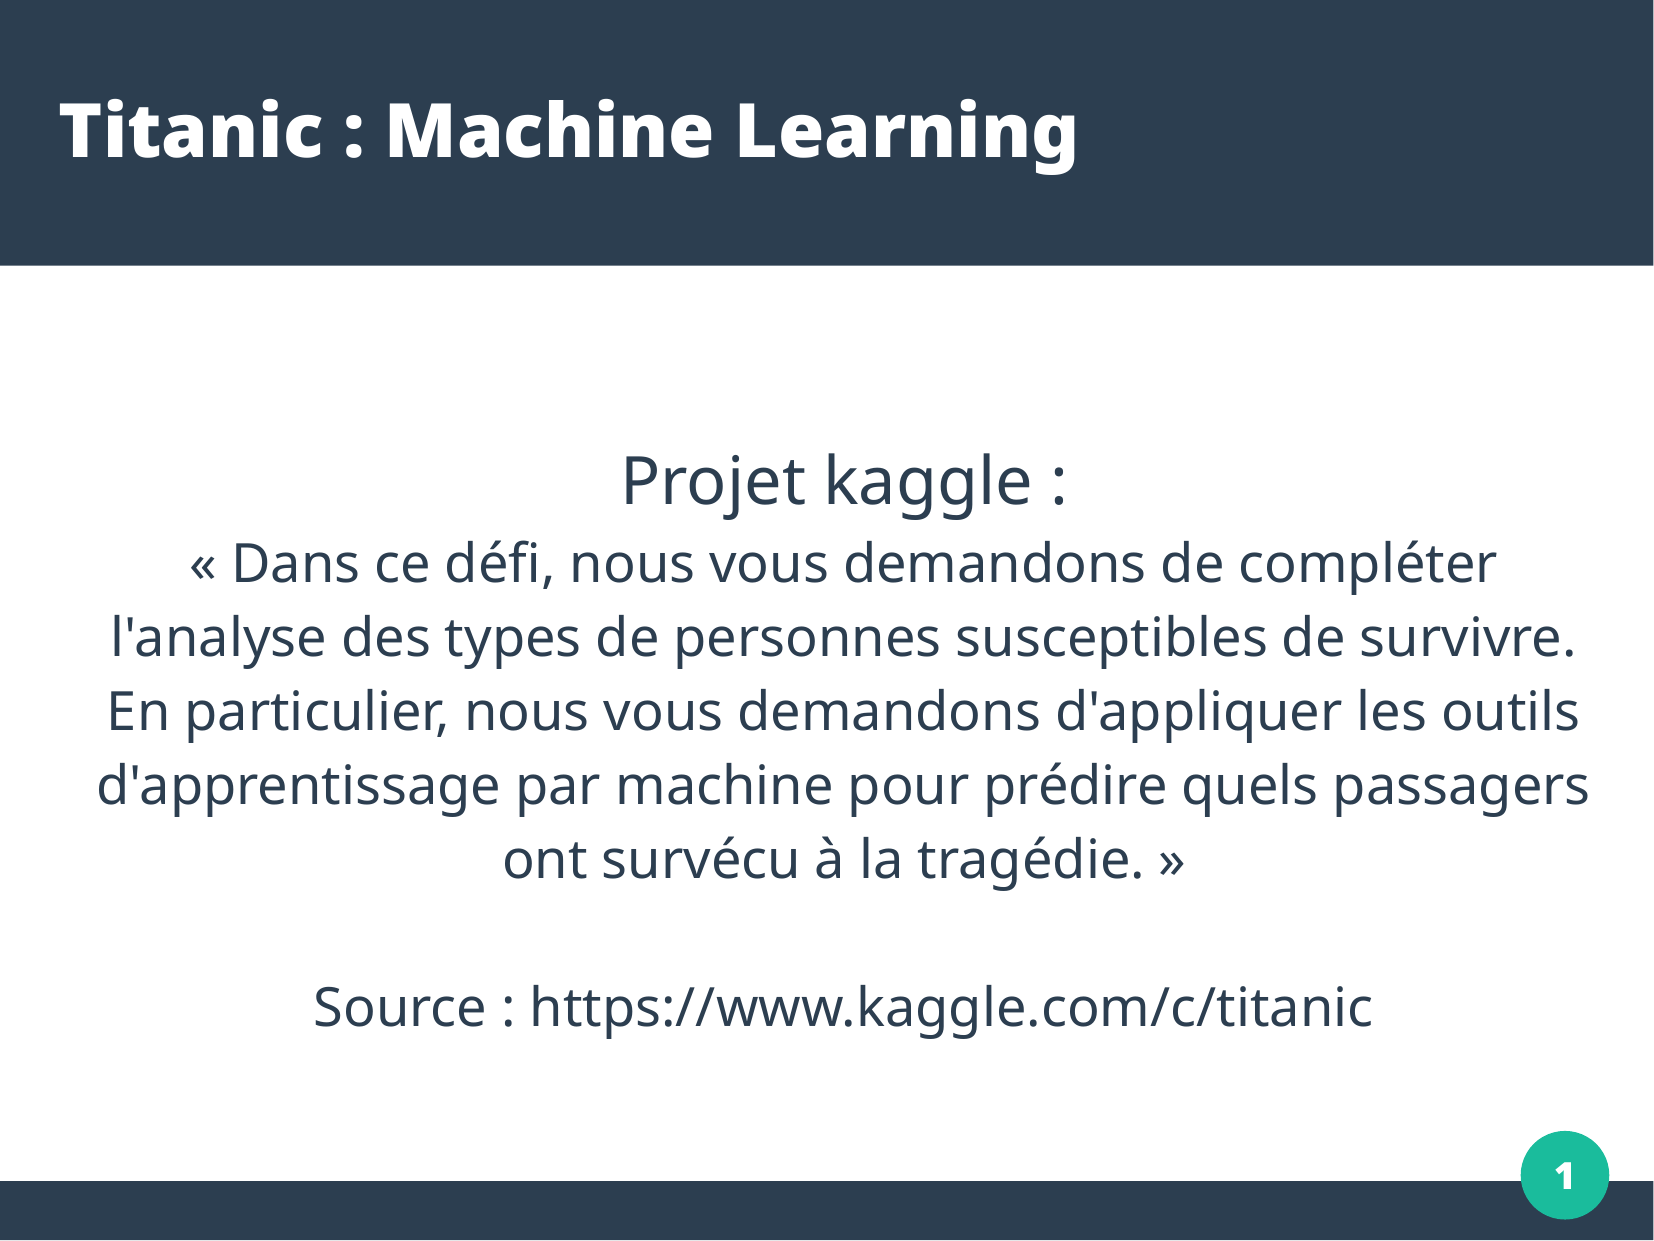

# Titanic : Machine Learning
Projet kaggle :
« Dans ce défi, nous vous demandons de compléter l'analyse des types de personnes susceptibles de survivre. En particulier, nous vous demandons d'appliquer les outils d'apprentissage par machine pour prédire quels passagers ont survécu à la tragédie. »
Source : https://www.kaggle.com/c/titanic
1